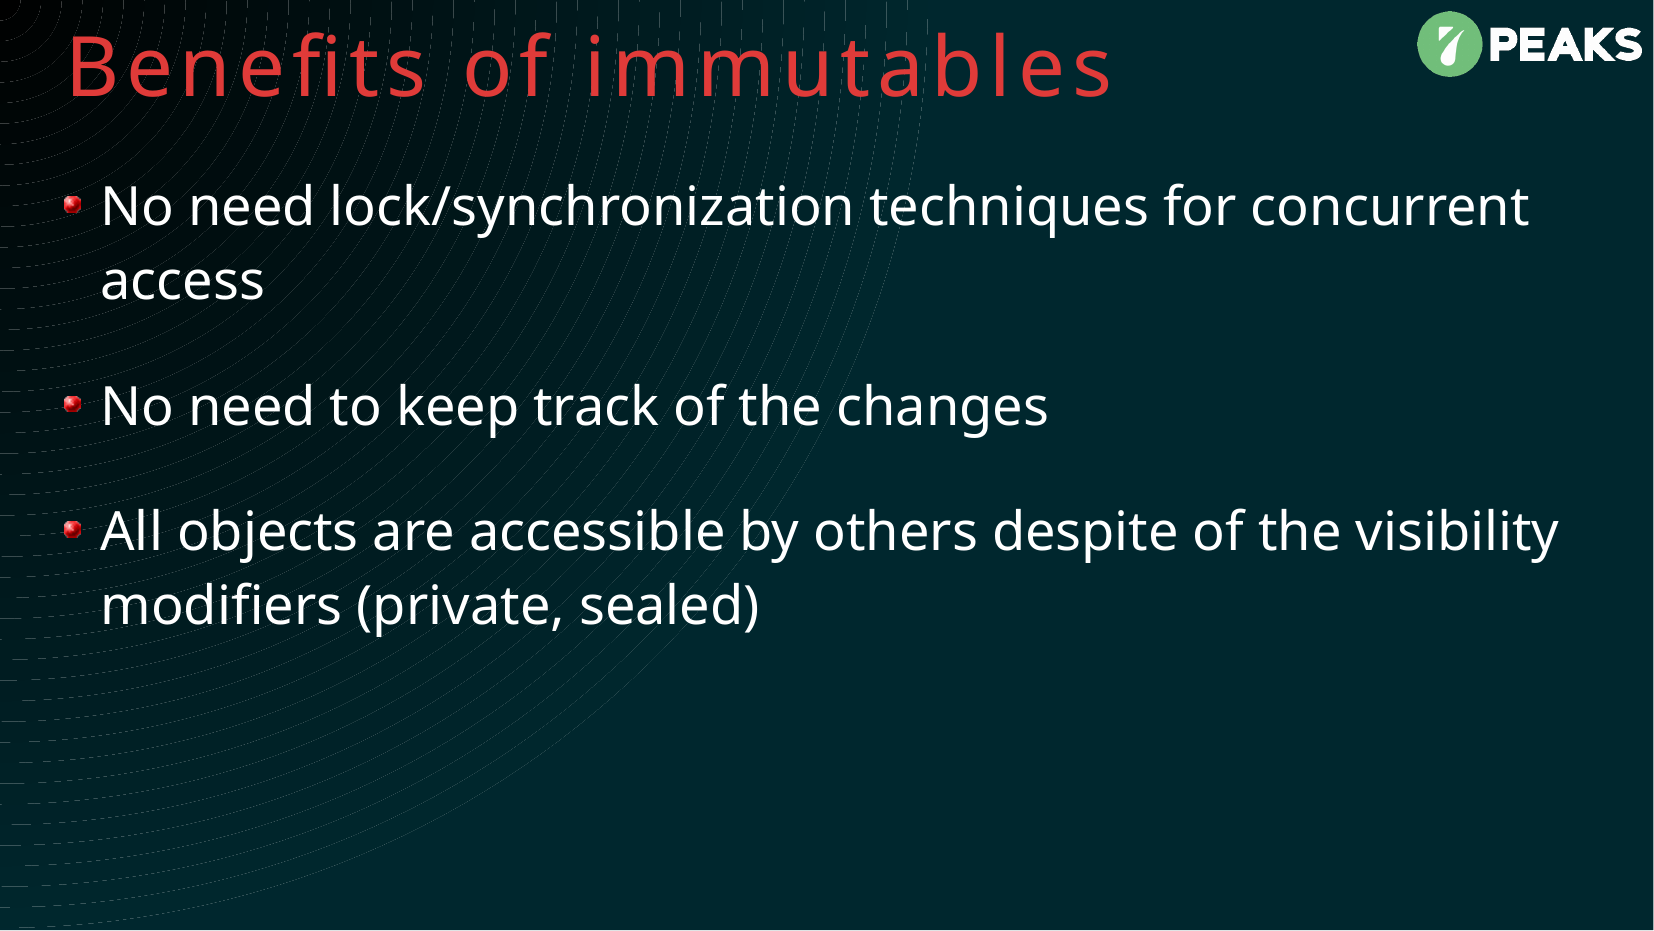

Benefits of immutables
No need lock/synchronization techniques for concurrent access
No need to keep track of the changes
All objects are accessible by others despite of the visibility modifiers (private, sealed)